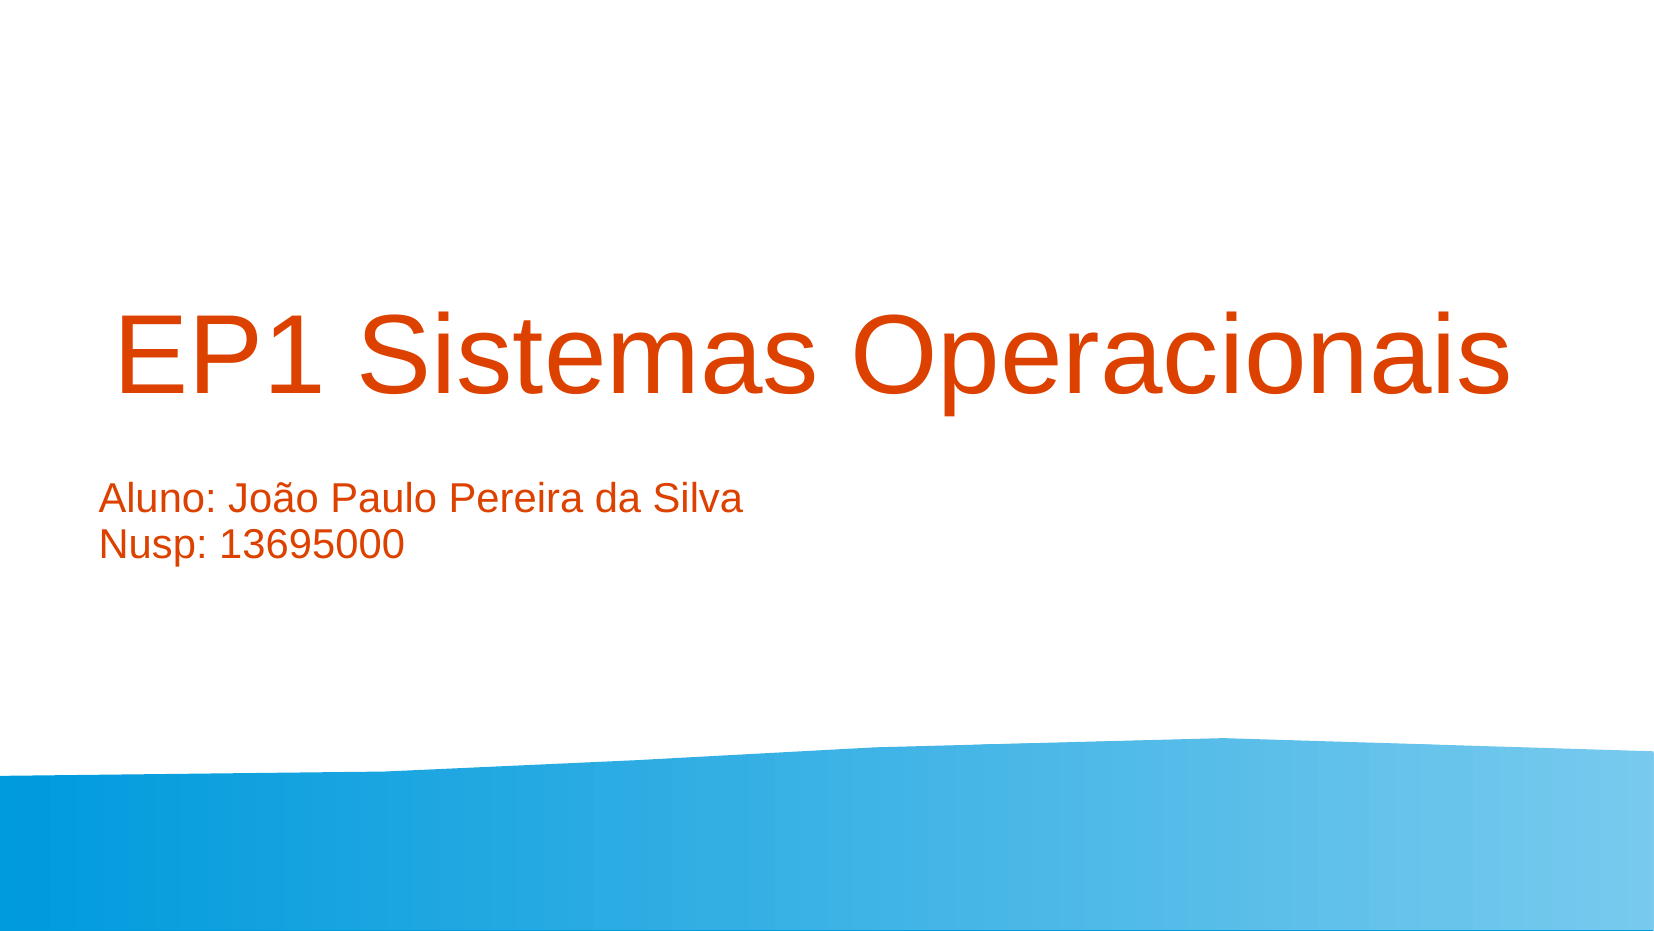

# EP1 Sistemas Operacionais
Aluno: João Paulo Pereira da Silva
Nusp: 13695000